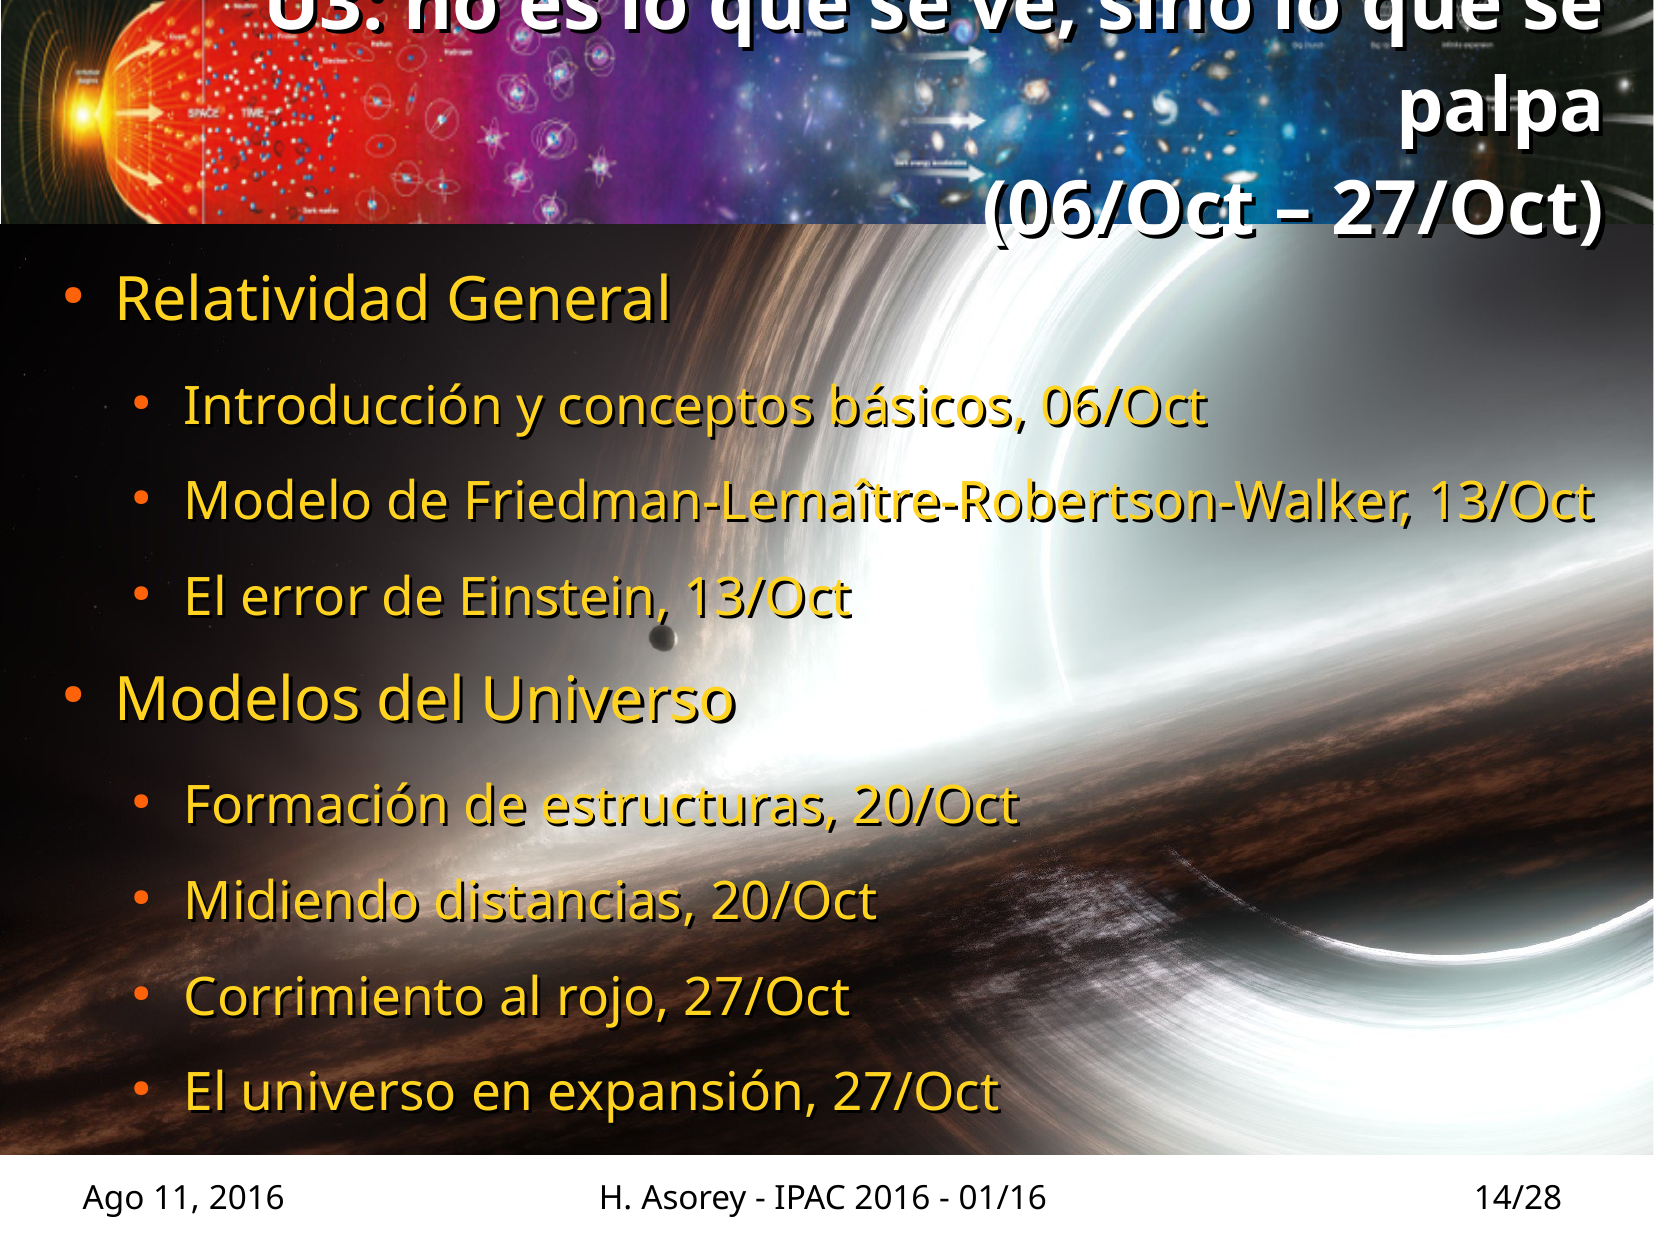

# U3: no es lo que se ve, sino lo que se palpa (06/Oct – 27/Oct)
Relatividad General
Introducción y conceptos básicos, 06/Oct
Modelo de Friedman-Lemaître-Robertson-Walker, 13/Oct
El error de Einstein, 13/Oct
Modelos del Universo
Formación de estructuras, 20/Oct
Midiendo distancias, 20/Oct
Corrimiento al rojo, 27/Oct
El universo en expansión, 27/Oct
Ago 11, 2016
H. Asorey - IPAC 2016 - 01/16
14